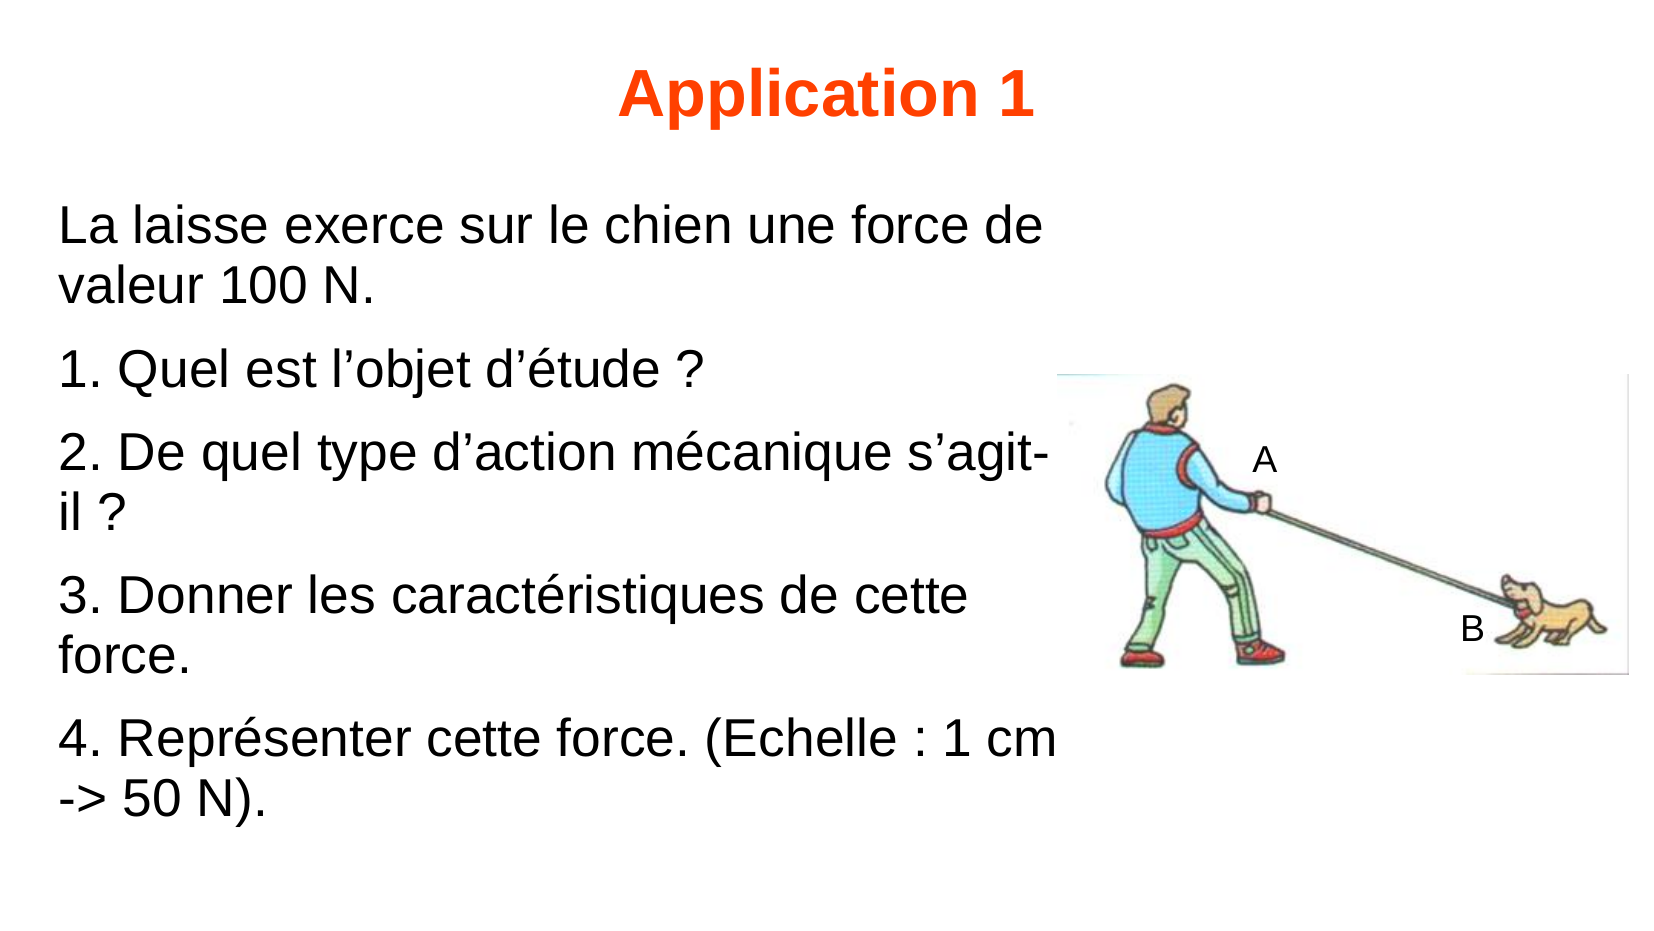

# Application 1
La laisse exerce sur le chien une force de valeur 100 N.
1. Quel est l’objet d’étude ?
2. De quel type d’action mécanique s’agit-il ?
3. Donner les caractéristiques de cette force.
4. Représenter cette force. (Echelle : 1 cm -> 50 N).
A
B